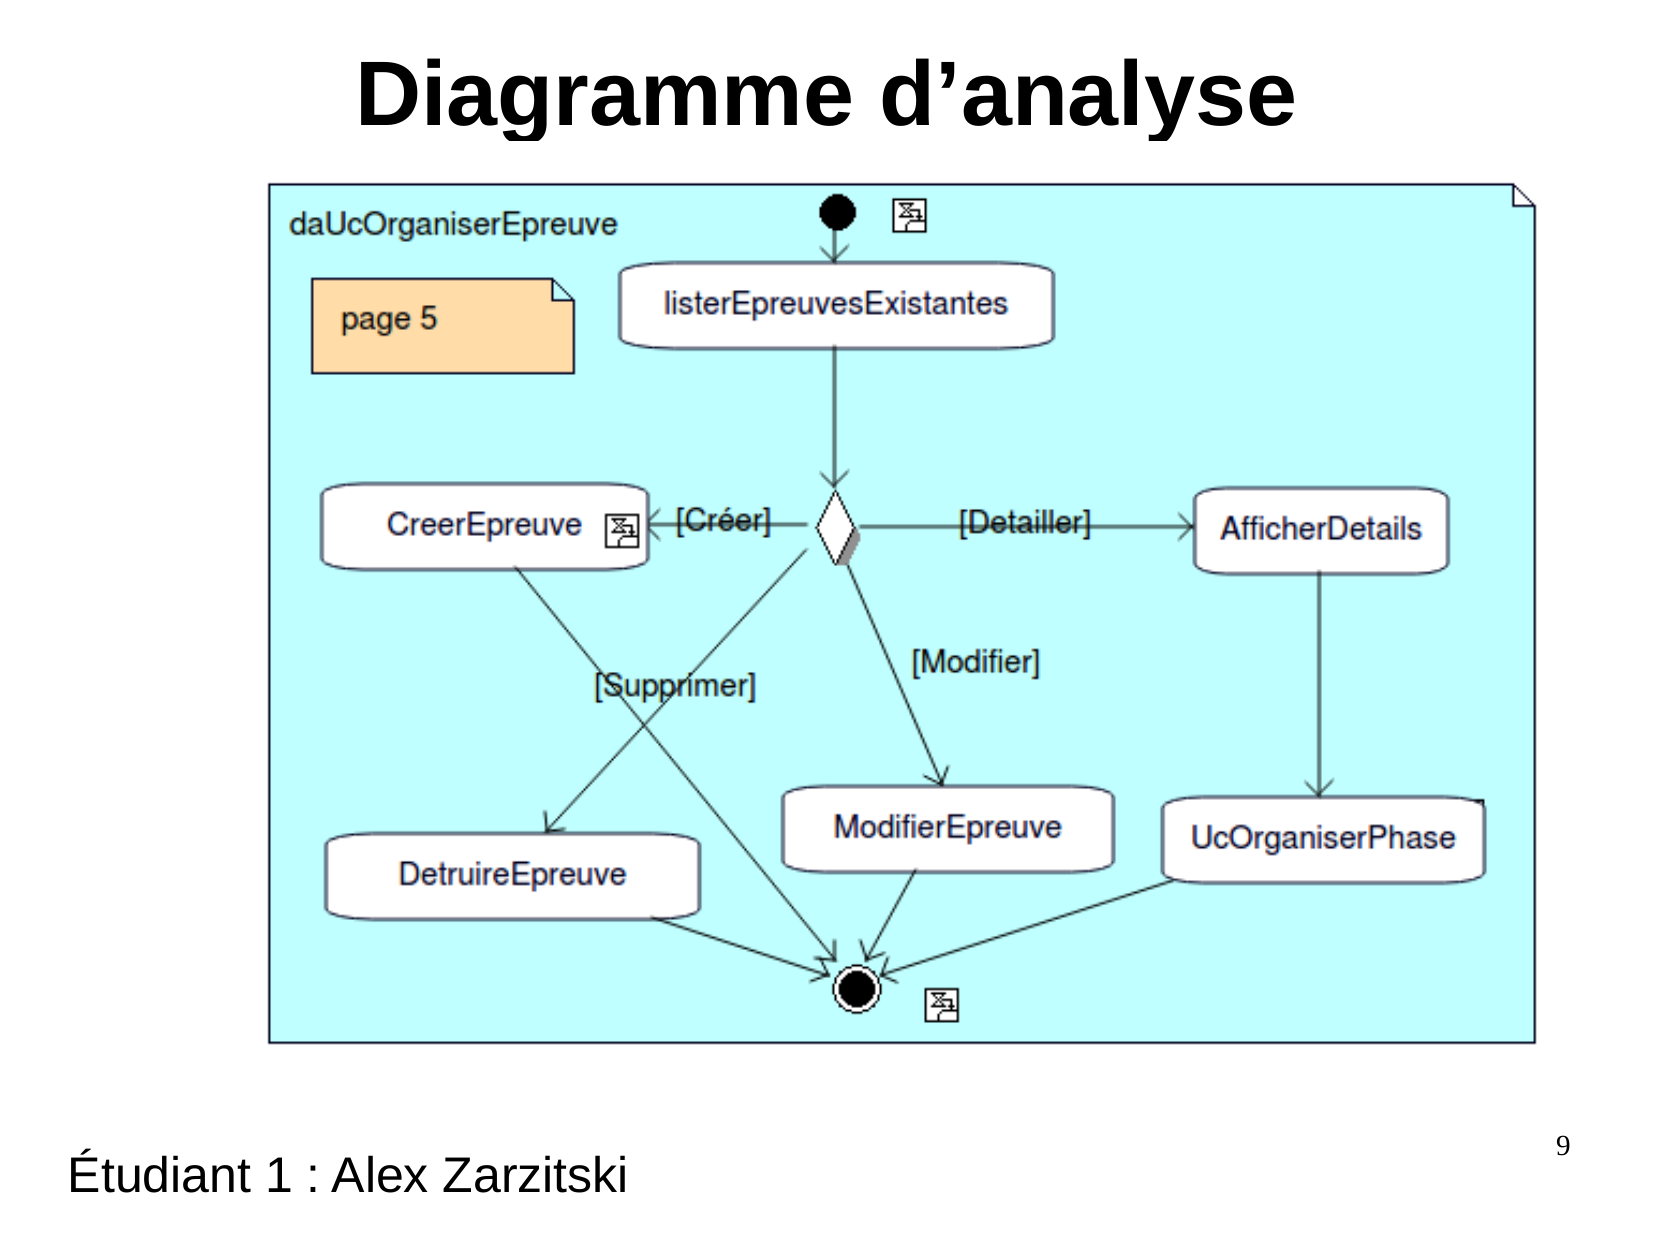

# Diagramme d’analyse
9
Étudiant 1 : Alex Zarzitski